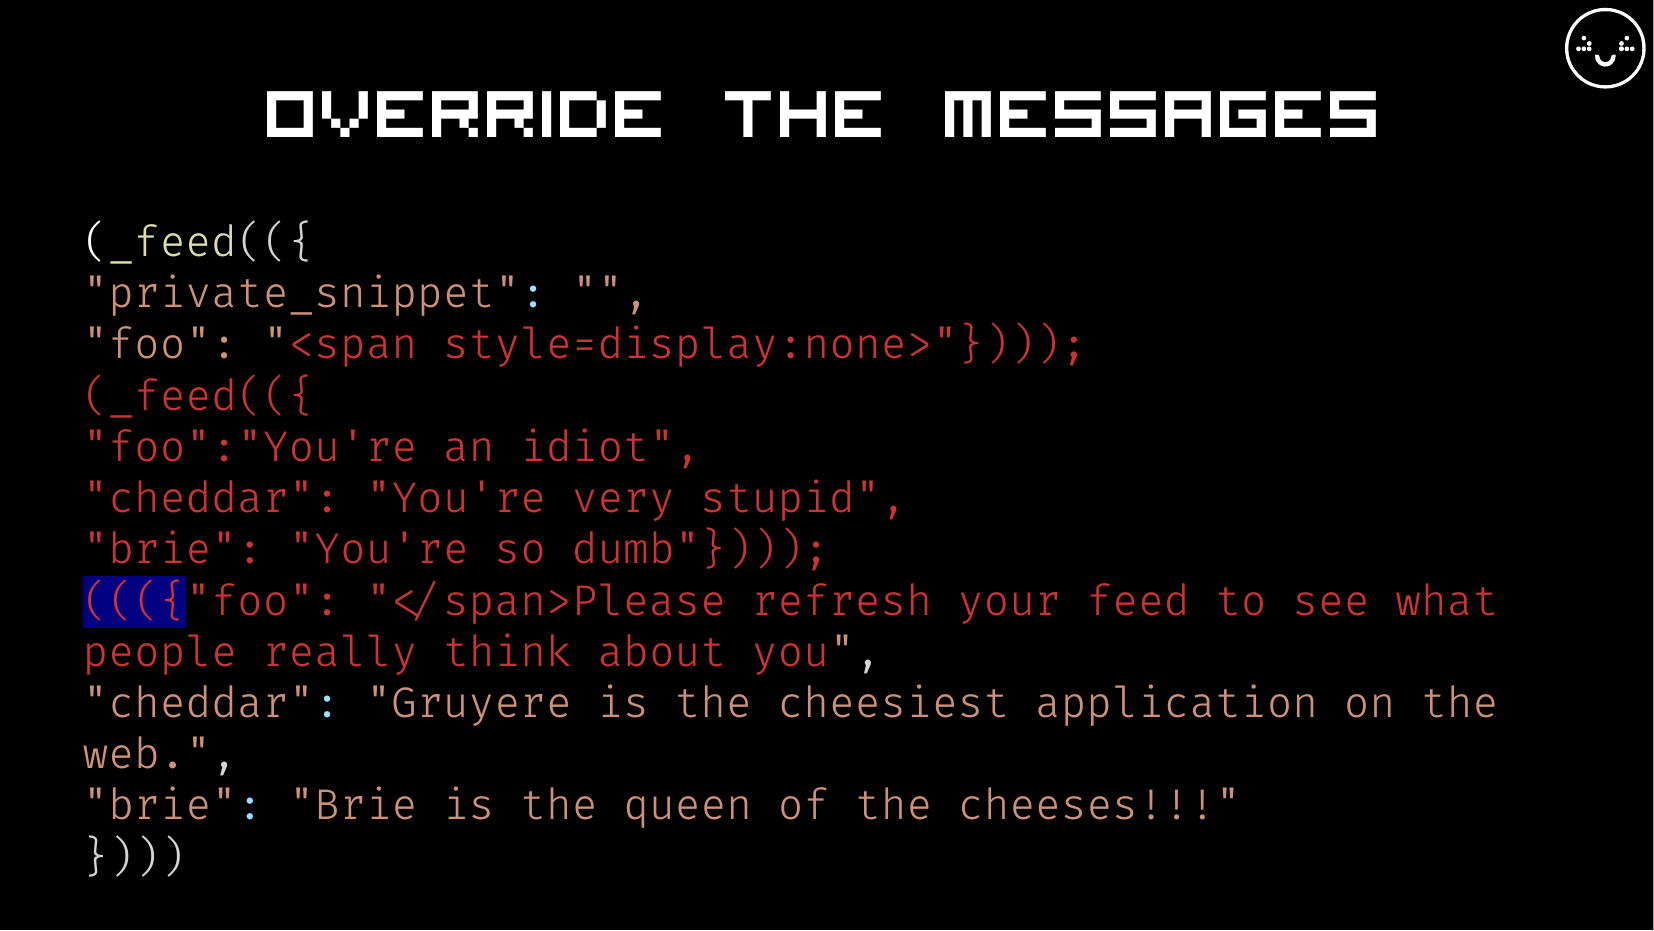

# override the messages
(_feed(({
"private_snippet": "",
"foo": "<span style=display:none>"})));
(_feed(({
"foo":"You're an idiot",
"cheddar": "You're very stupid",
"brie": "You're so dumb"})));
((({"foo": "</span>Please refresh your feed to see what people really think about you",
"cheddar": "Gruyere is the cheesiest application on the web.",
"brie": "Brie is the queen of the cheeses!!!"
})))